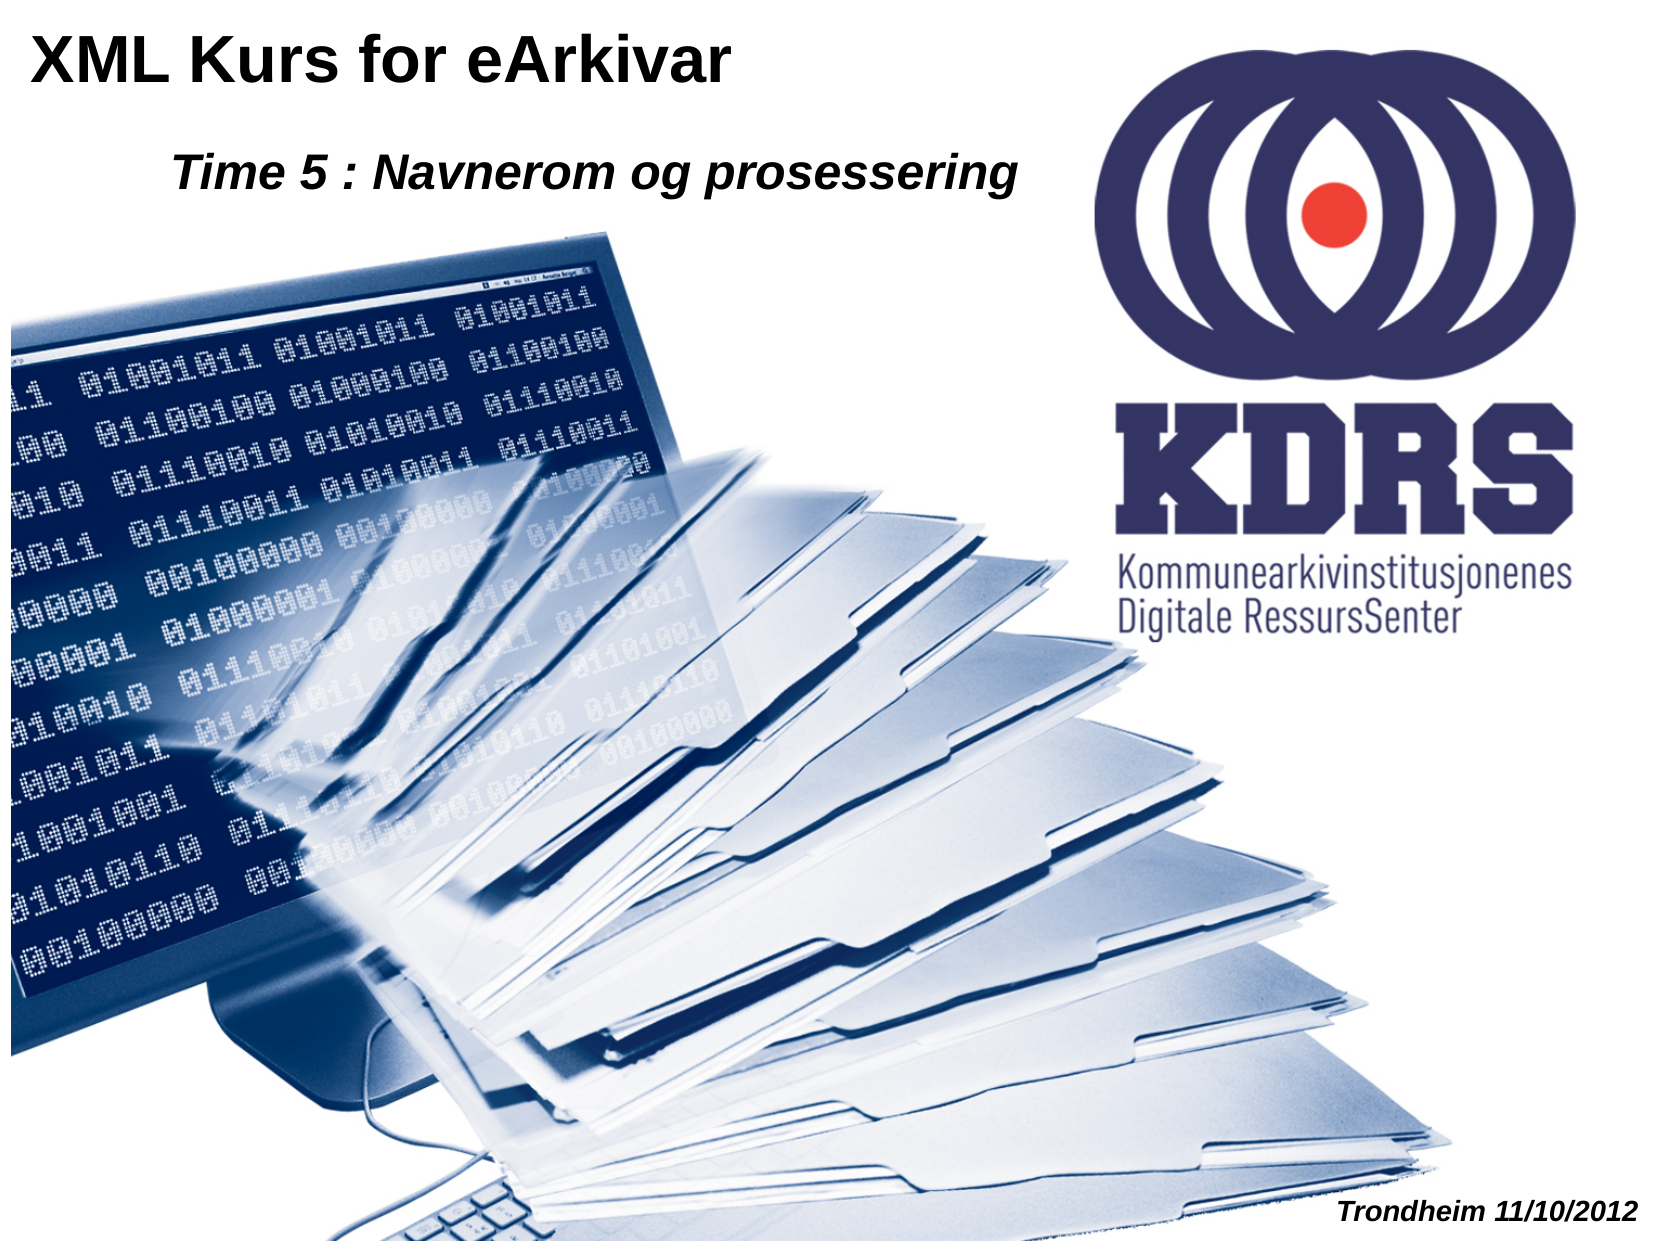

XML Kurs for eArkivar
Time 5 : Navnerom og prosessering
Trondheim 11/10/2012